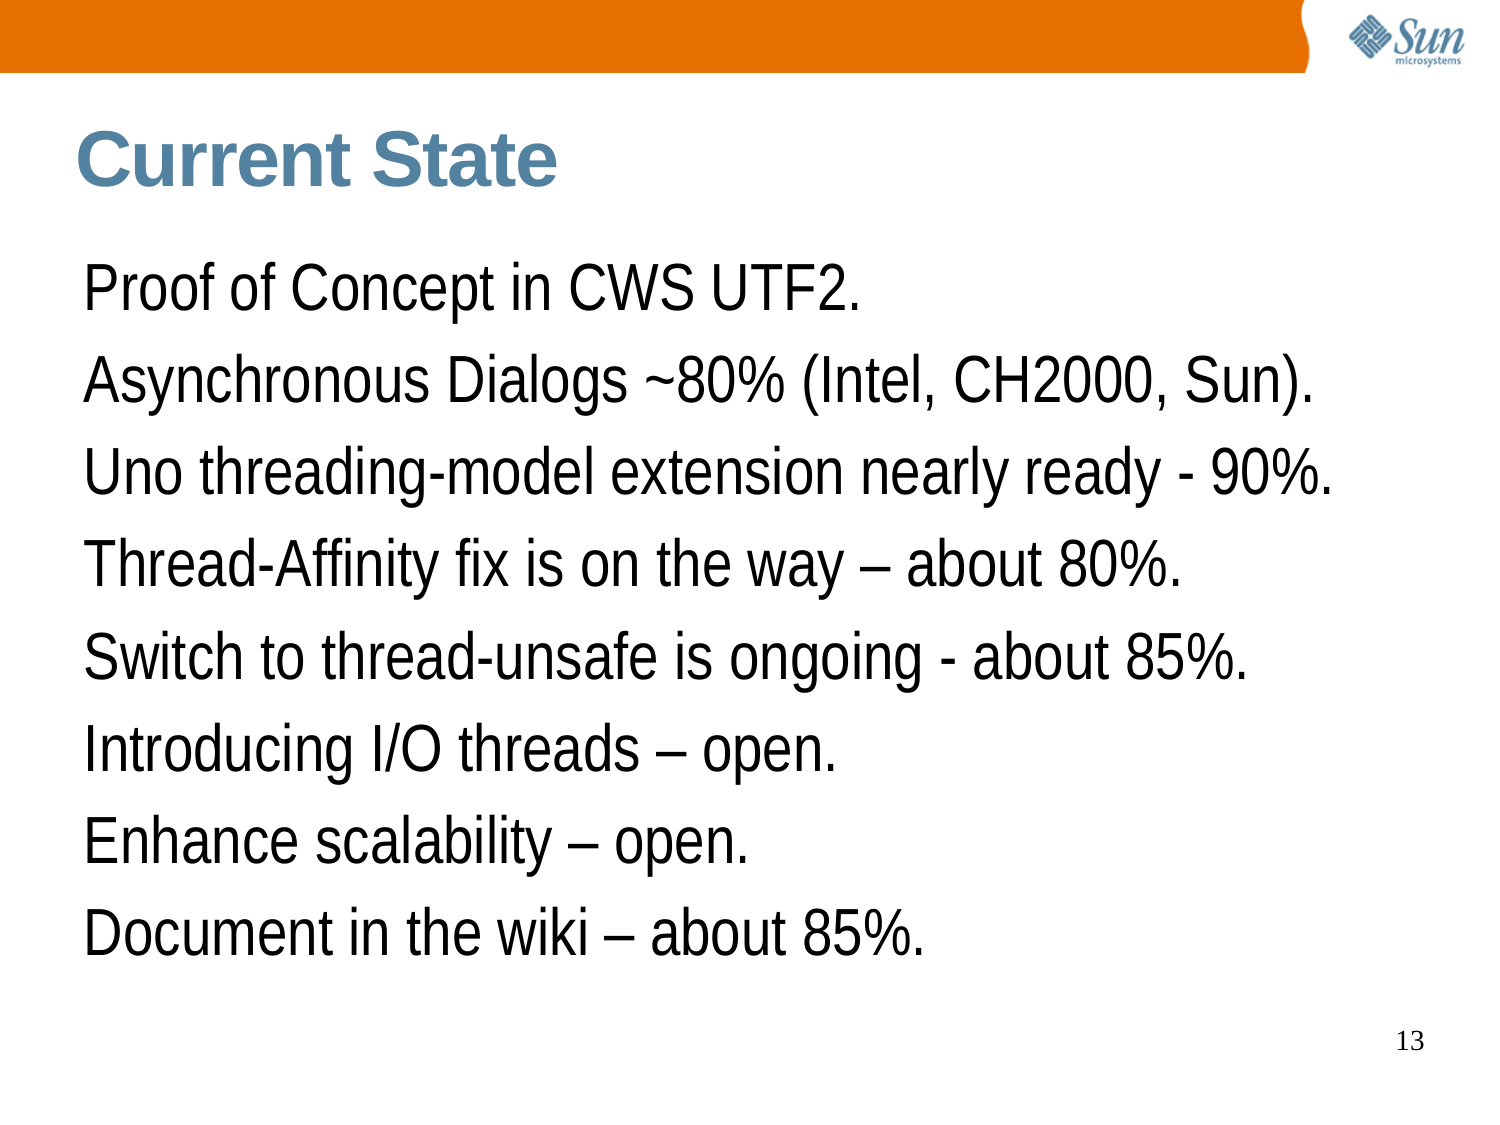

# Current State
Proof of Concept in CWS UTF2.
Asynchronous Dialogs ~80% (Intel, CH2000, Sun).
Uno threading-model extension nearly ready - 90%.
Thread-Affinity fix is on the way – about 80%.
Switch to thread-unsafe is ongoing - about 85%.
Introducing I/O threads – open.
Enhance scalability – open.
Document in the wiki – about 85%.
13